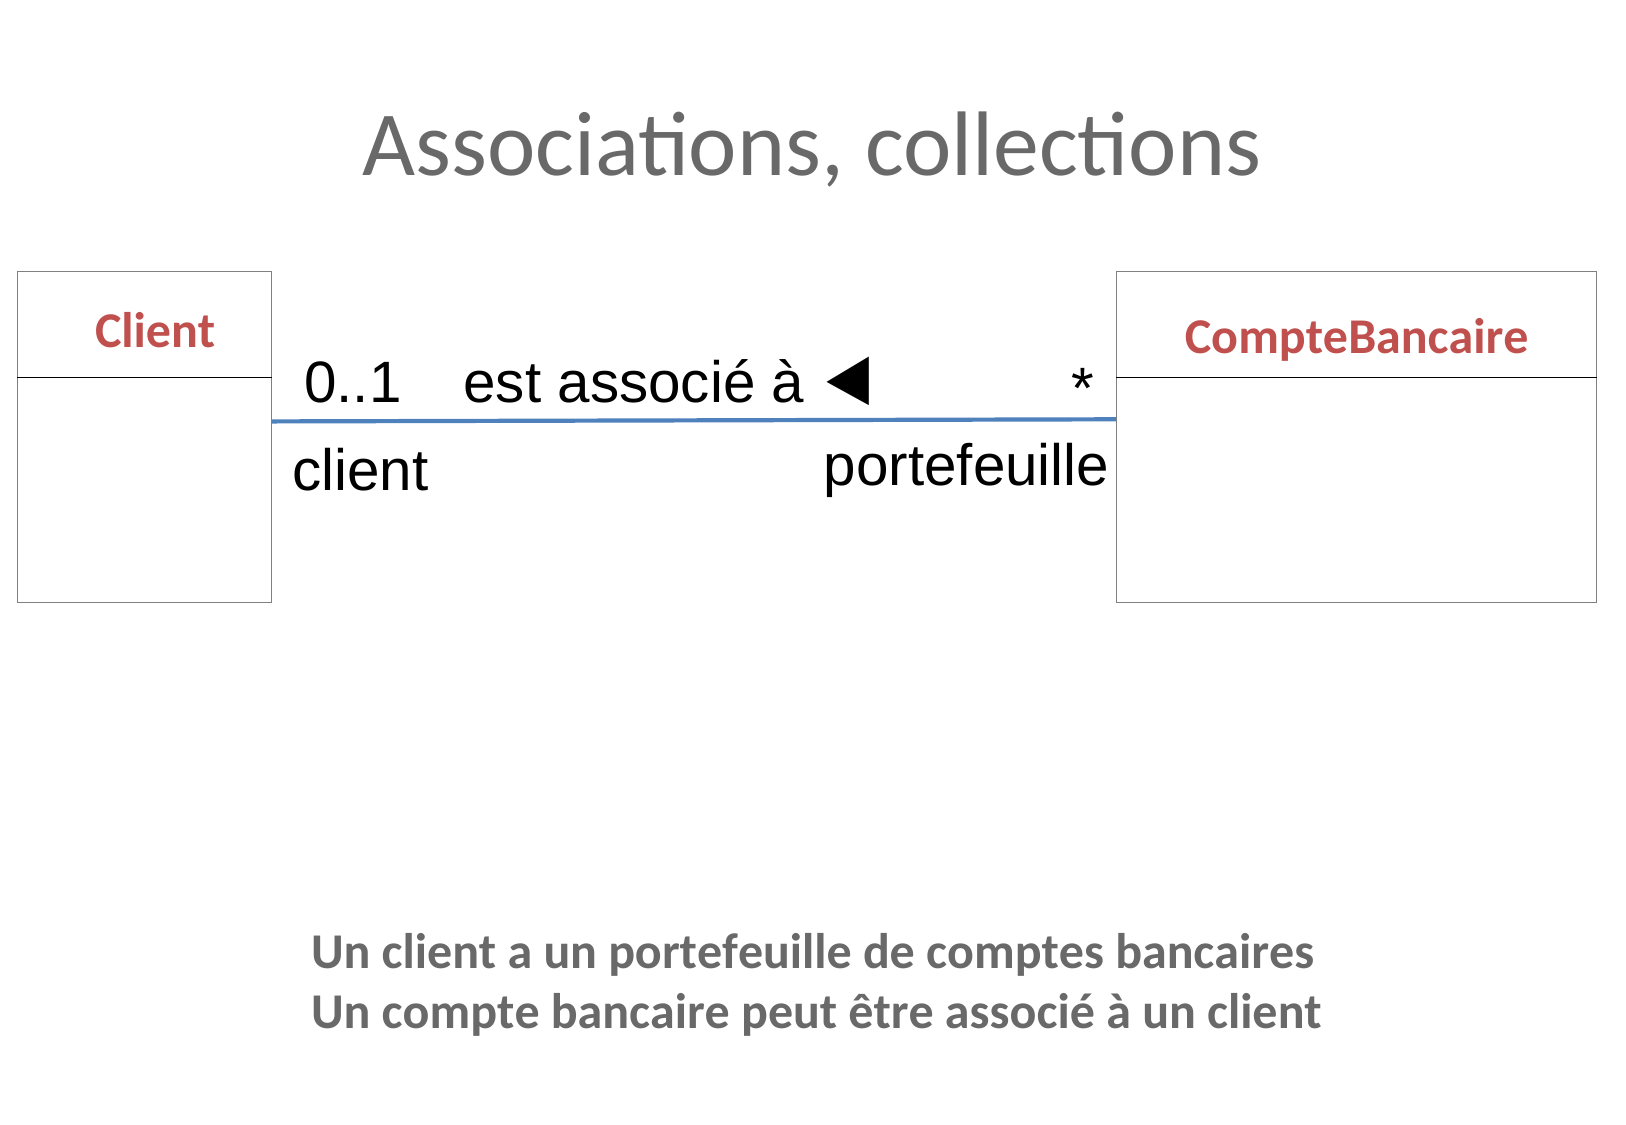

# Associations, collections
Client
CompteBancaire
0..1
est associé à ◀
*
portefeuille
client
Un client a un portefeuille de comptes bancaires
Un compte bancaire peut être associé à un client